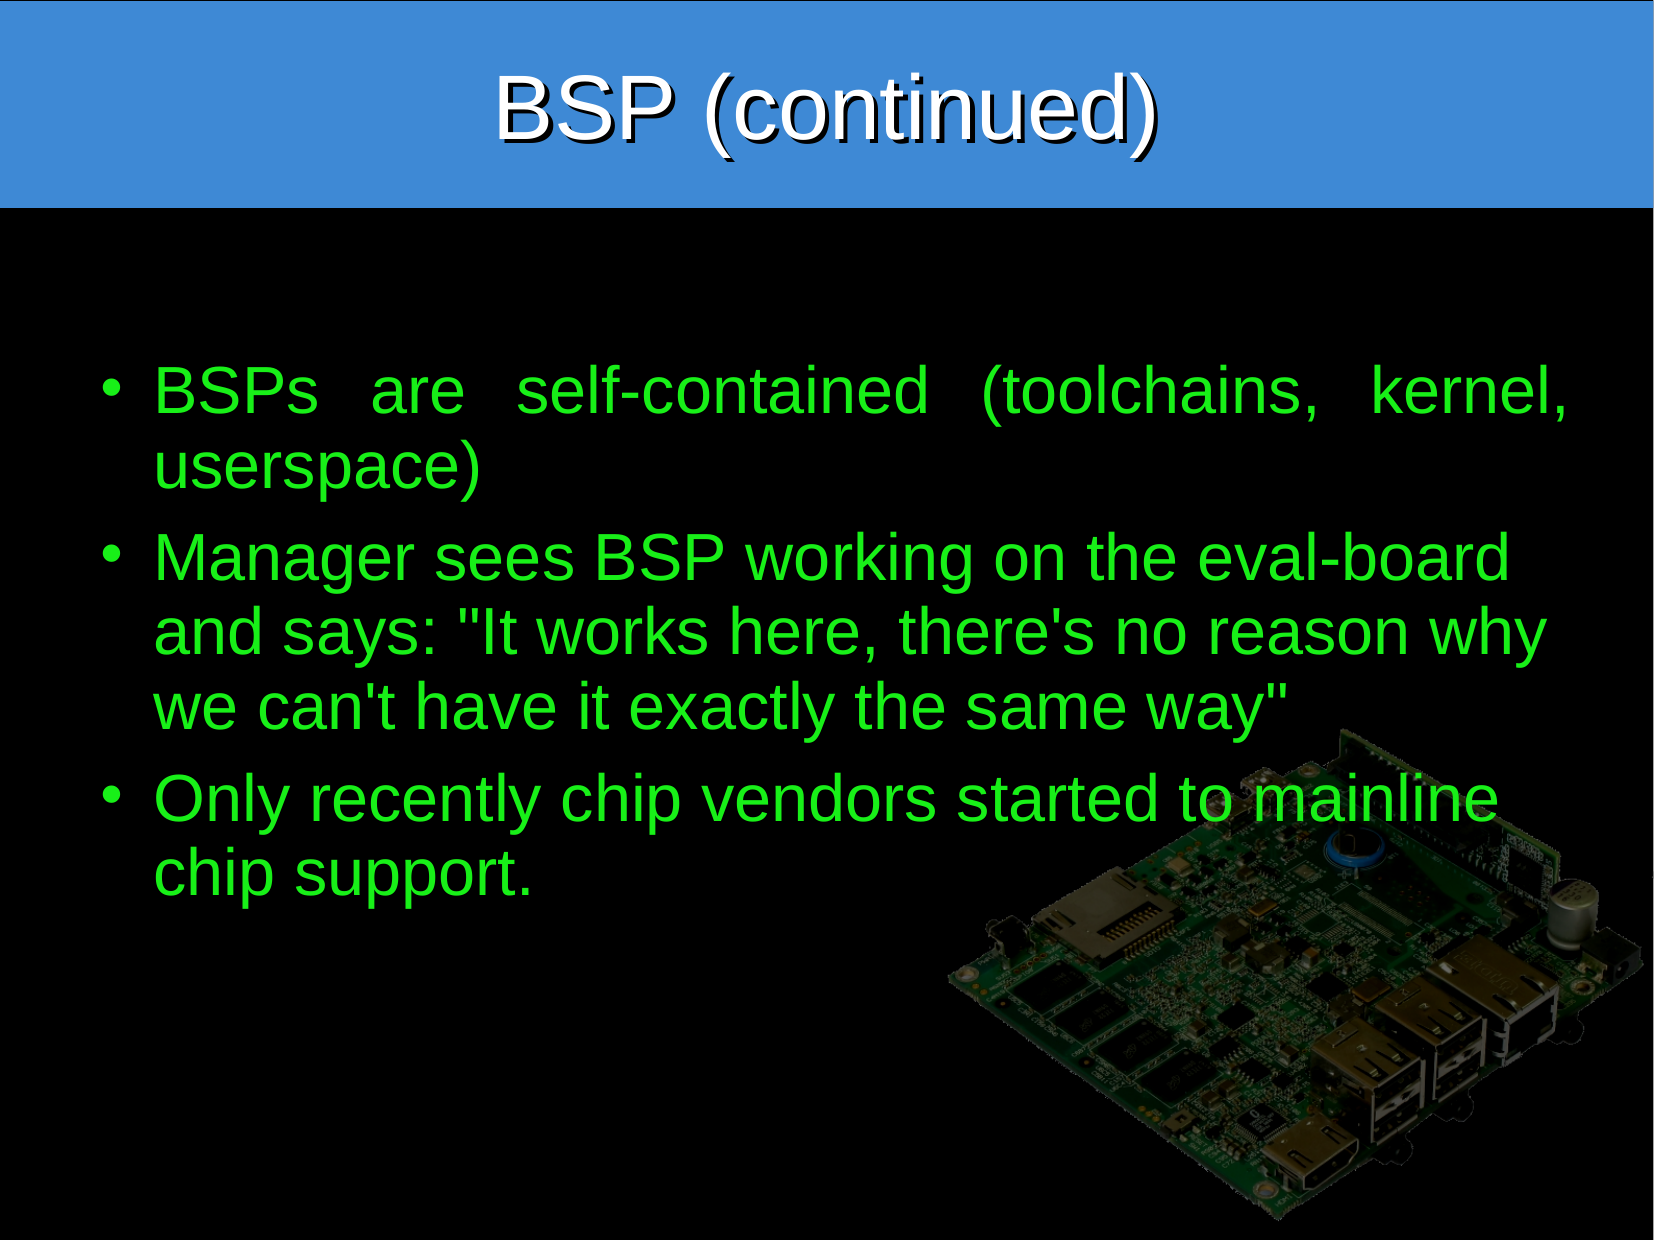

# BSP (continued)
BSPs are self-contained (toolchains, kernel, userspace)
Manager sees BSP working on the eval-board and says: "It works here, there's no reason why we can't have it exactly the same way"
Only recently chip vendors started to mainline chip support.